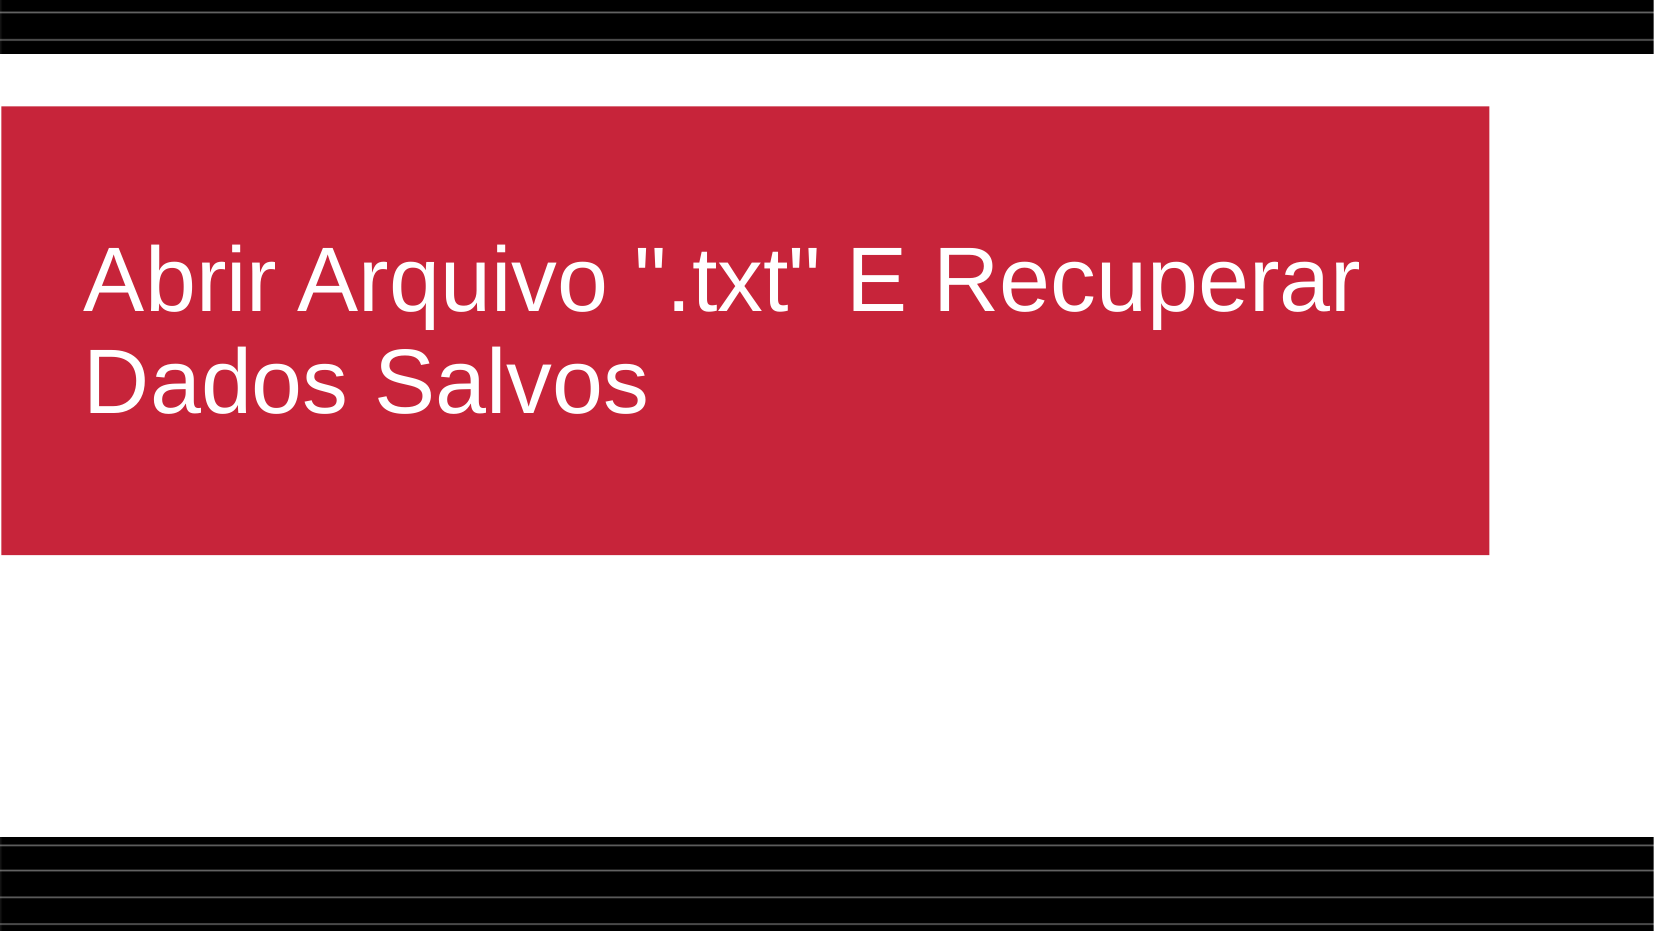

# Abrir Arquivo ".txt" E Recuperar Dados Salvos